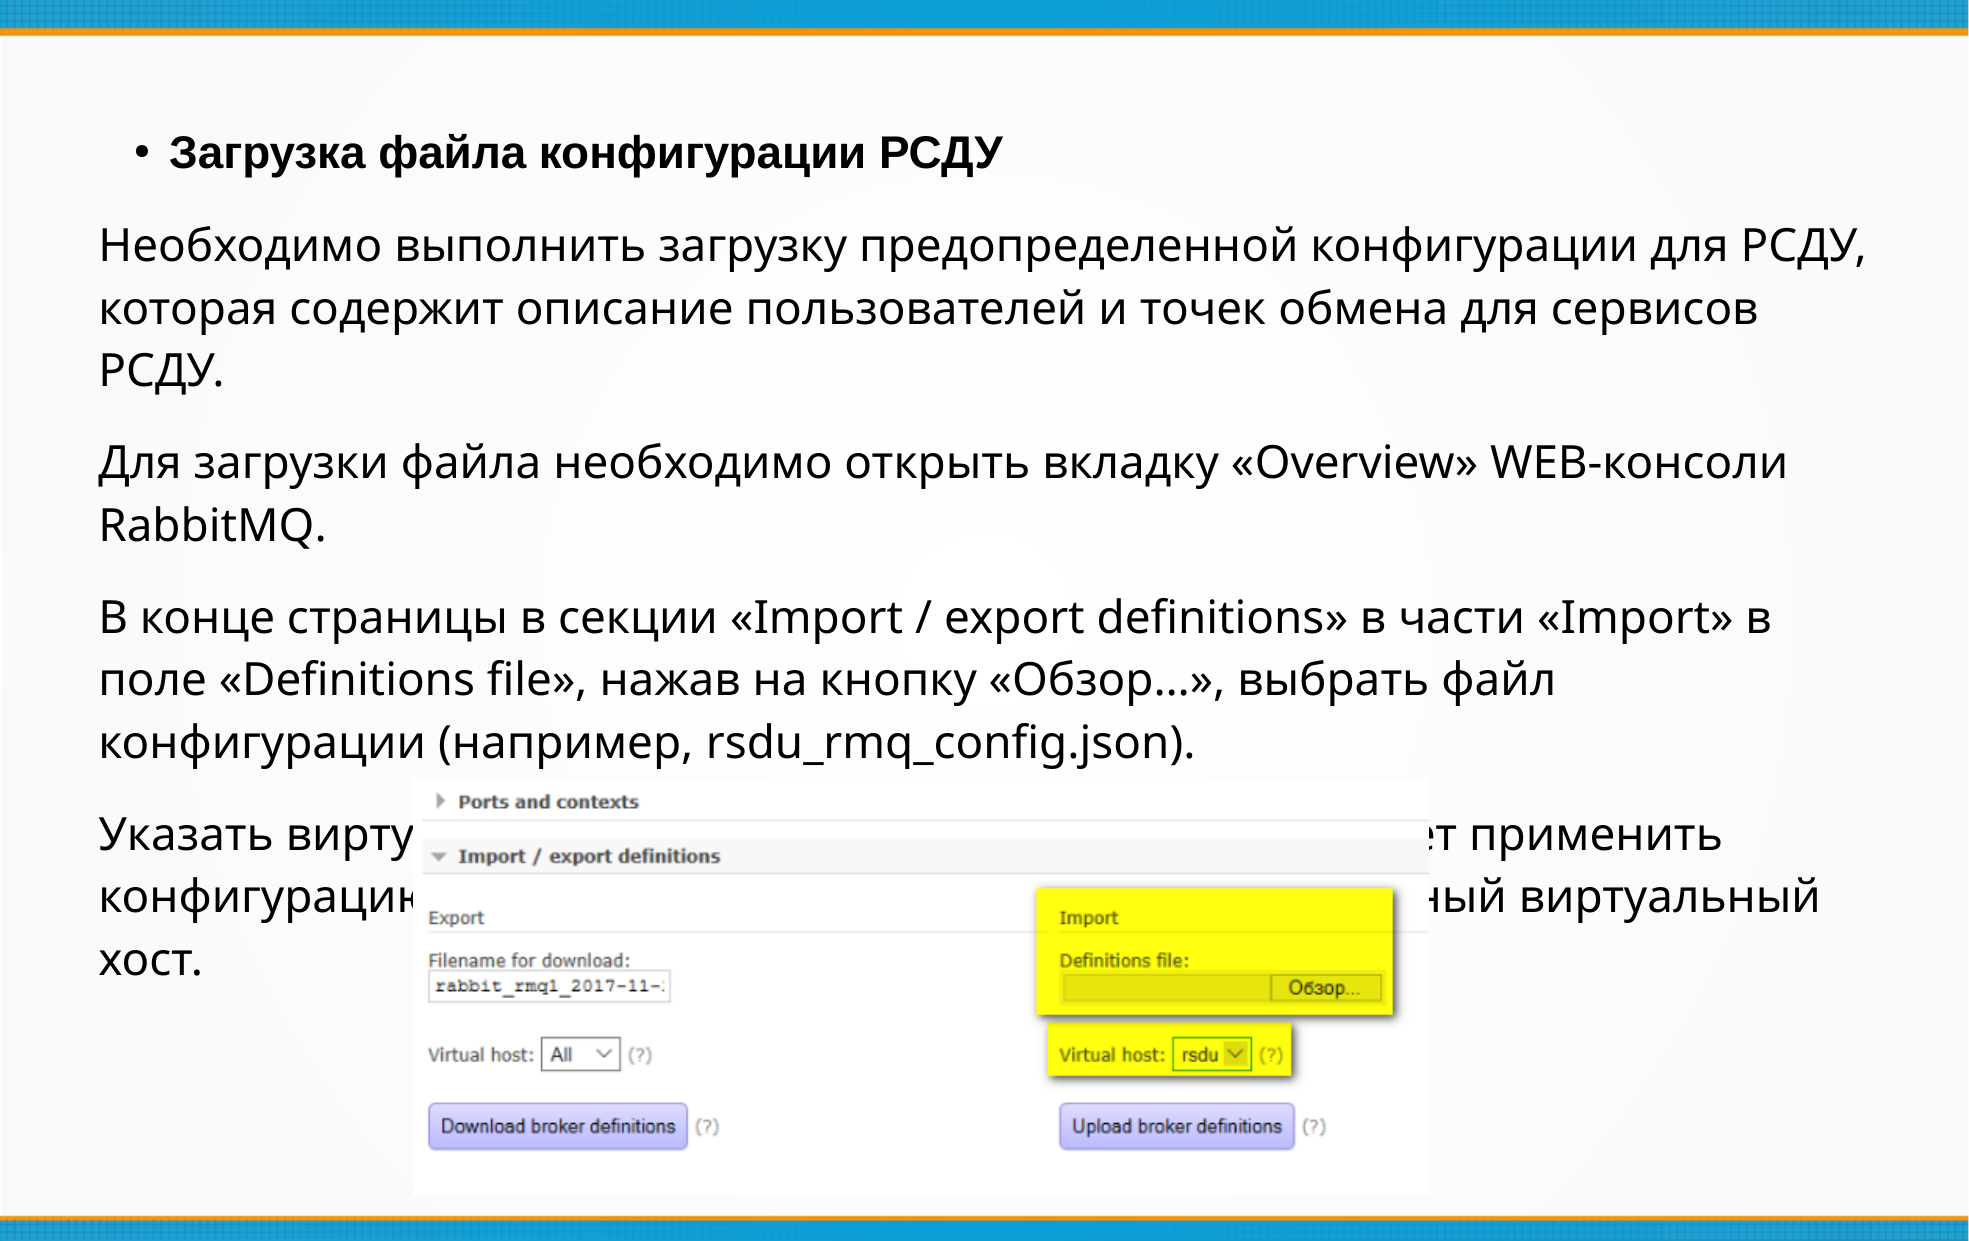

# Загрузка файла конфигурации РСДУ
Необходимо выполнить загрузку предопределенной конфигурации для РСДУ, которая содержит описание пользователей и точек обмена для сервисов РСДУ.
Для загрузки файла необходимо открыть вкладку «Overview» WEB-консоли RabbitMQ.
В конце страницы в секции «Import / export definitions» в части «Import» в поле «Definitions file», нажав на кнопку «Обзор…», выбрать файл конфигурации (например, rsdu_rmq_config.json).
Указать виртуальный хост «Virtual host», к которому следует применить конфигурацию, например, «rsdu», если создавался отдельный виртуальный хост.